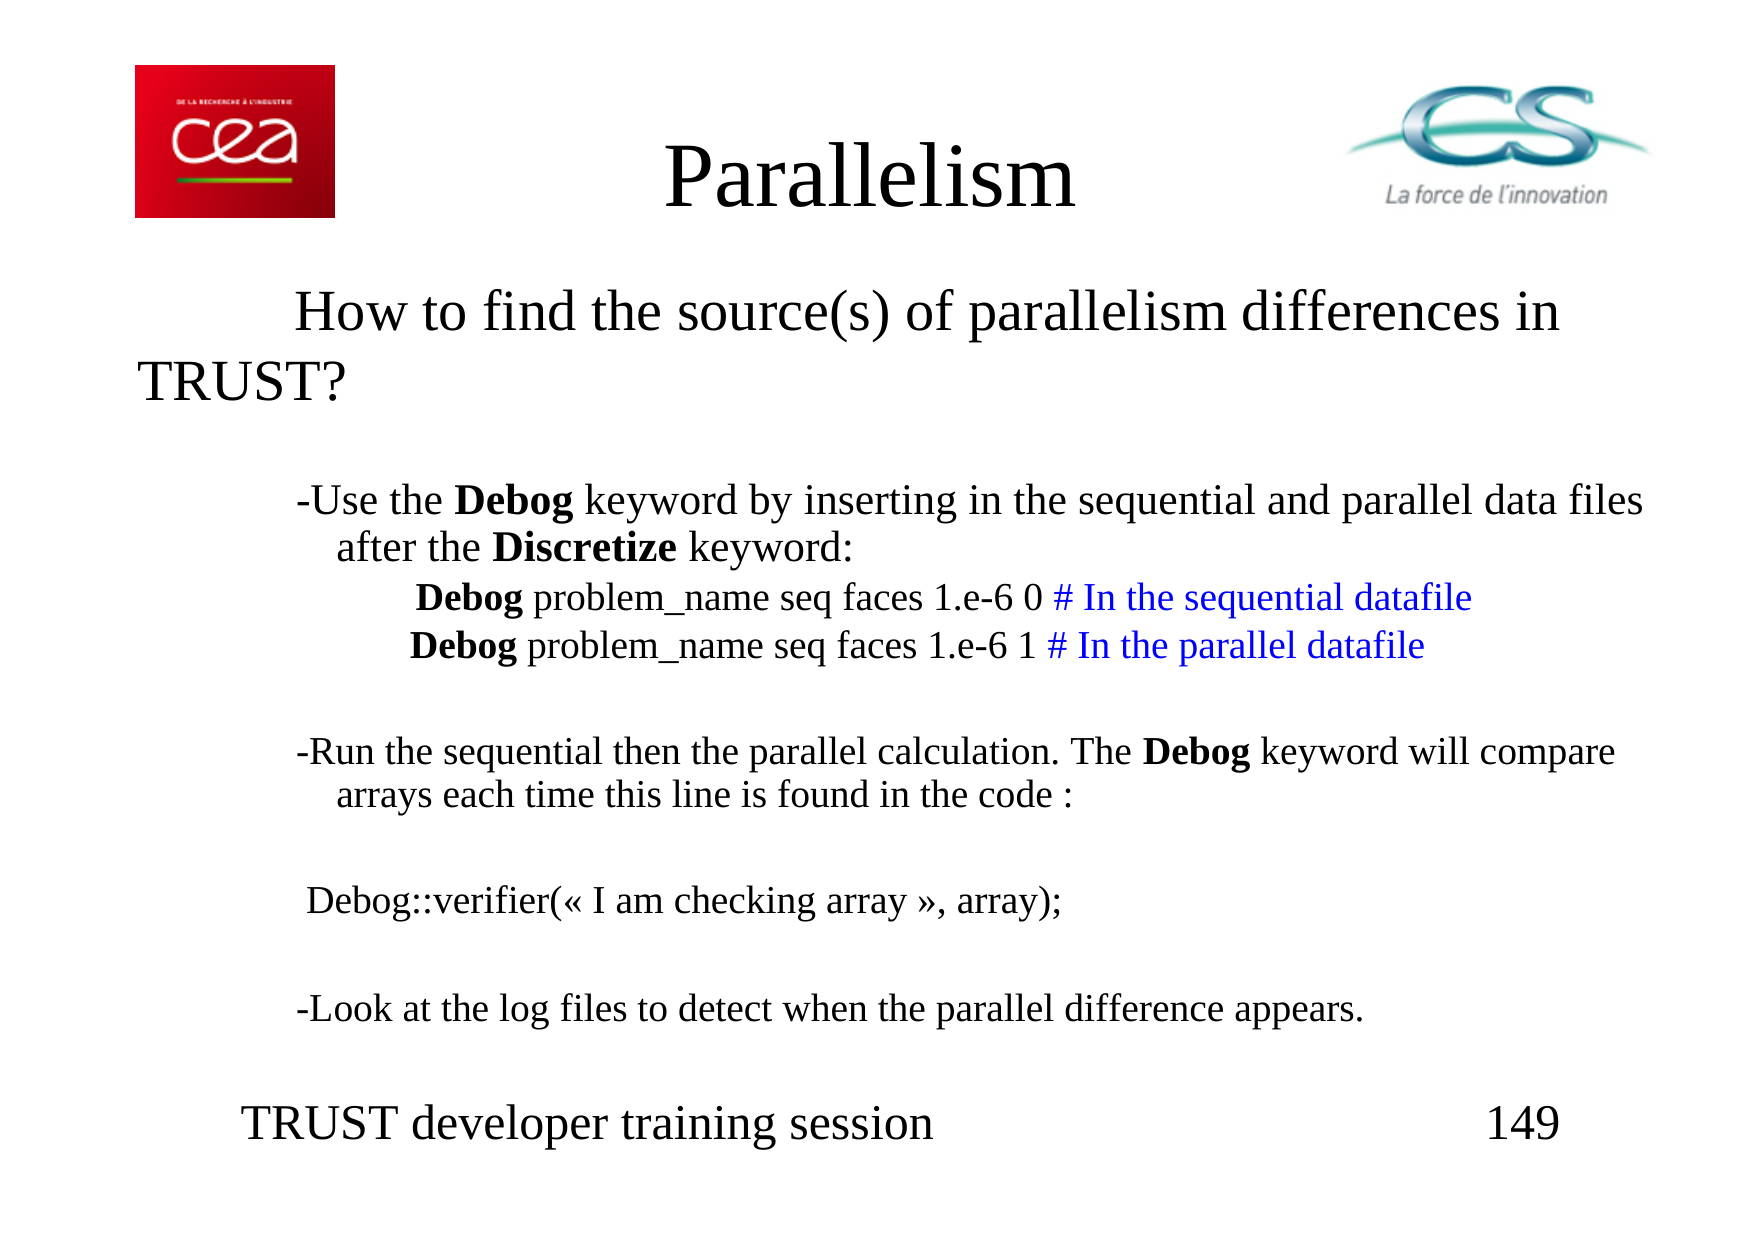

# Parallelism
 How to find the source(s) of parallelism differences in TRUST?
-Use the Debog keyword by inserting in the sequential and parallel data files after the Discretize keyword:
Debog problem_name seq faces 1.e-6 0 # In the sequential datafile
 Debog problem_name seq faces 1.e-6 1 # In the parallel datafile
-Run the sequential then the parallel calculation. The Debog keyword will compare arrays each time this line is found in the code :
 Debog::verifier(« I am checking array », array);
-Look at the log files to detect when the parallel difference appears.
TRUST developer training session
149